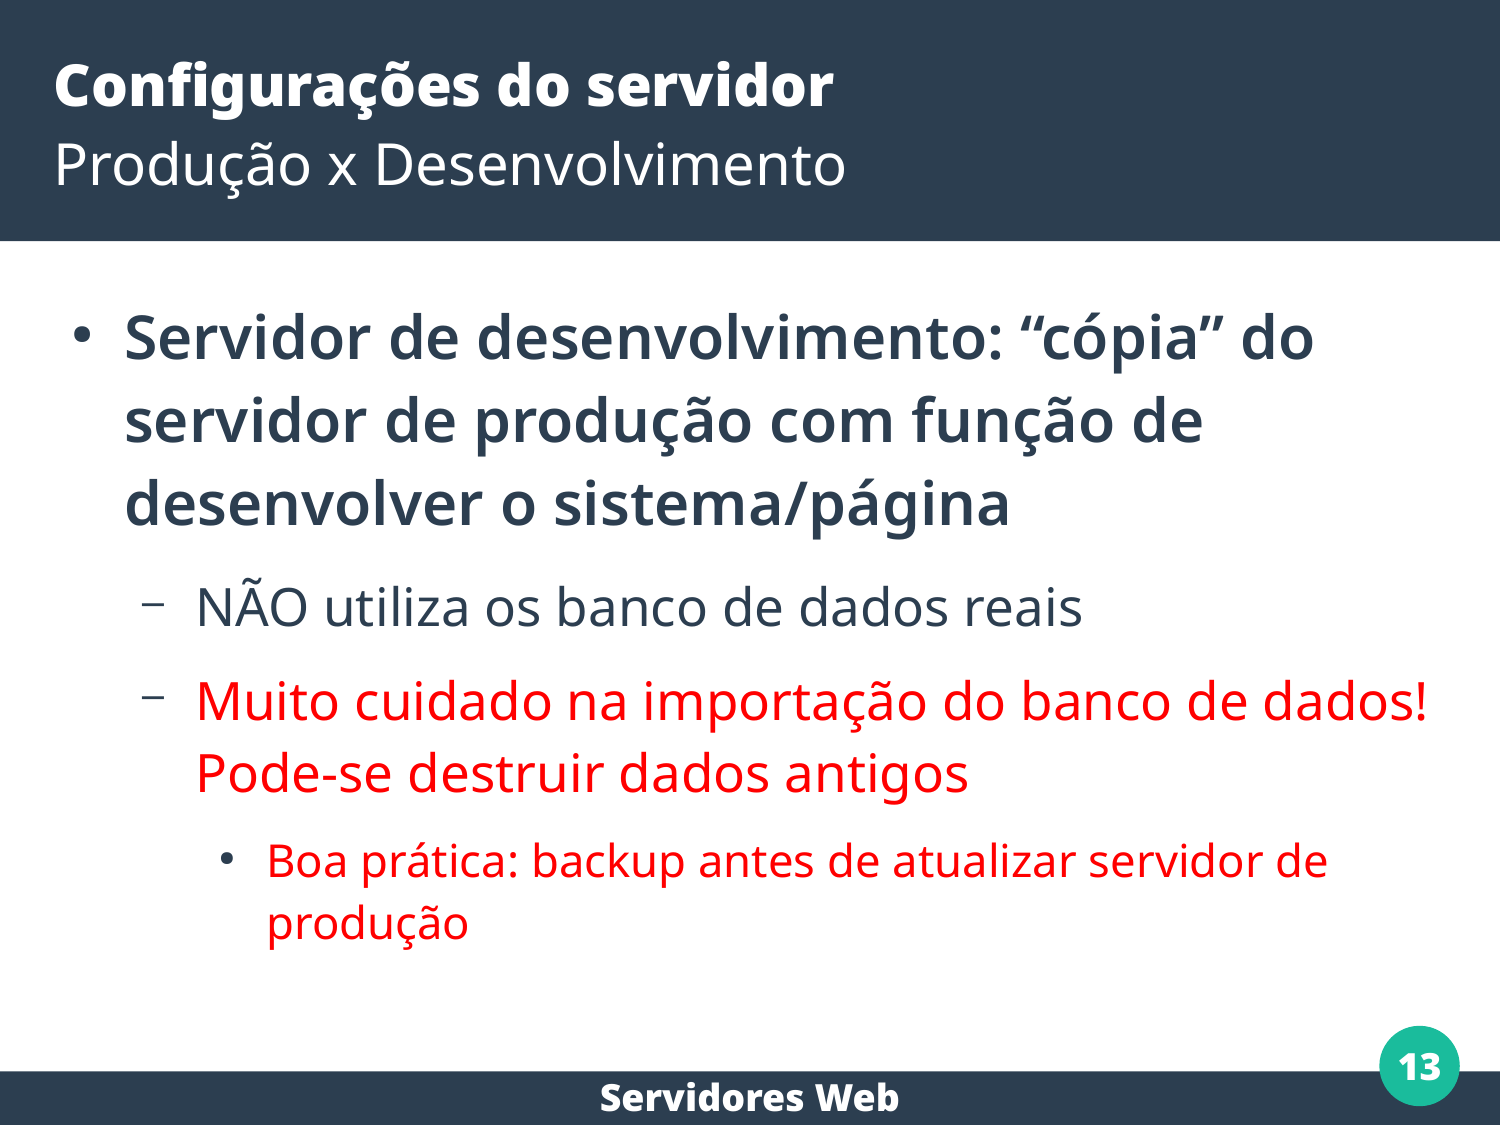

# Configurações do servidor Produção x Desenvolvimento
Servidor de desenvolvimento: “cópia” do servidor de produção com função de desenvolver o sistema/página
NÃO utiliza os banco de dados reais
Muito cuidado na importação do banco de dados! Pode-se destruir dados antigos
Boa prática: backup antes de atualizar servidor de produção
13
Servidores Web